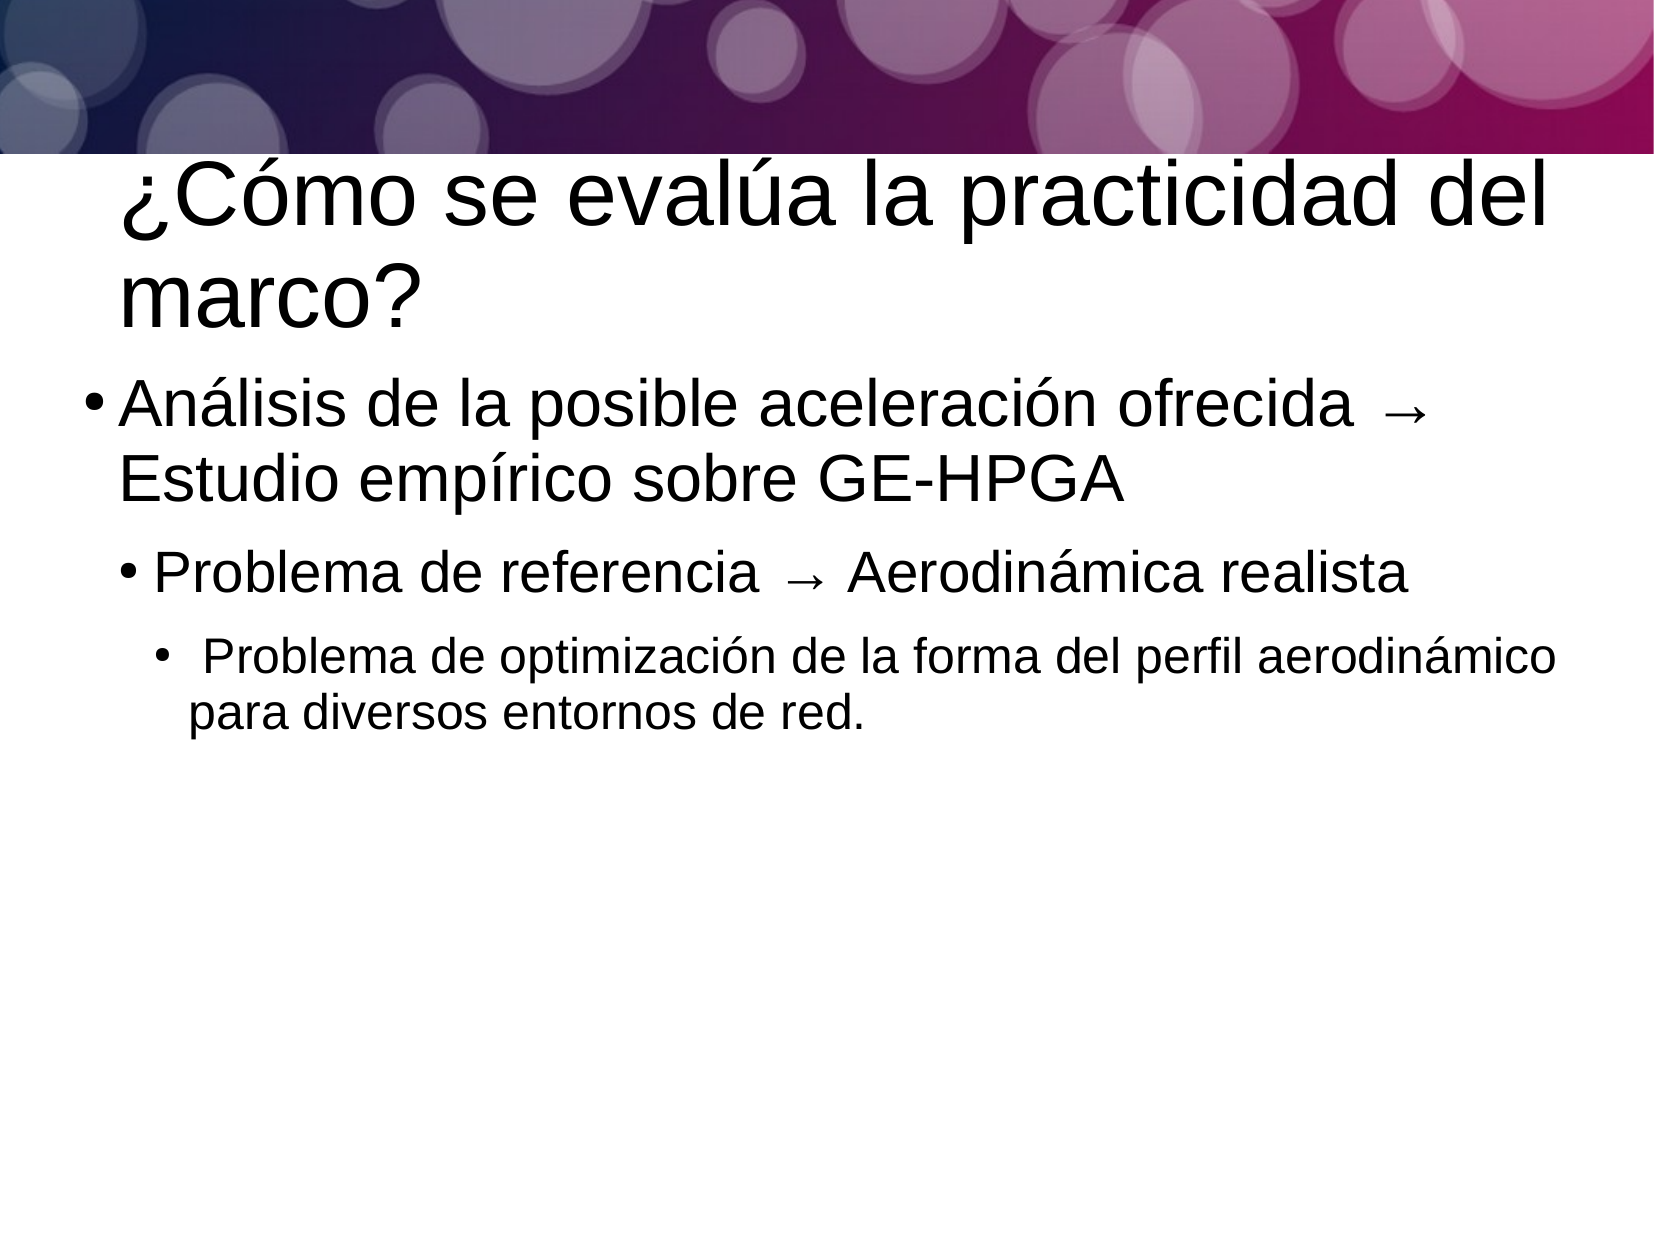

# ¿Cómo se evalúa la practicidad del marco?
Análisis de la posible aceleración ofrecida → Estudio empírico sobre GE-HPGA
Problema de referencia → Aerodinámica realista
 Problema de optimización de la forma del perfil aerodinámico para diversos entornos de red.